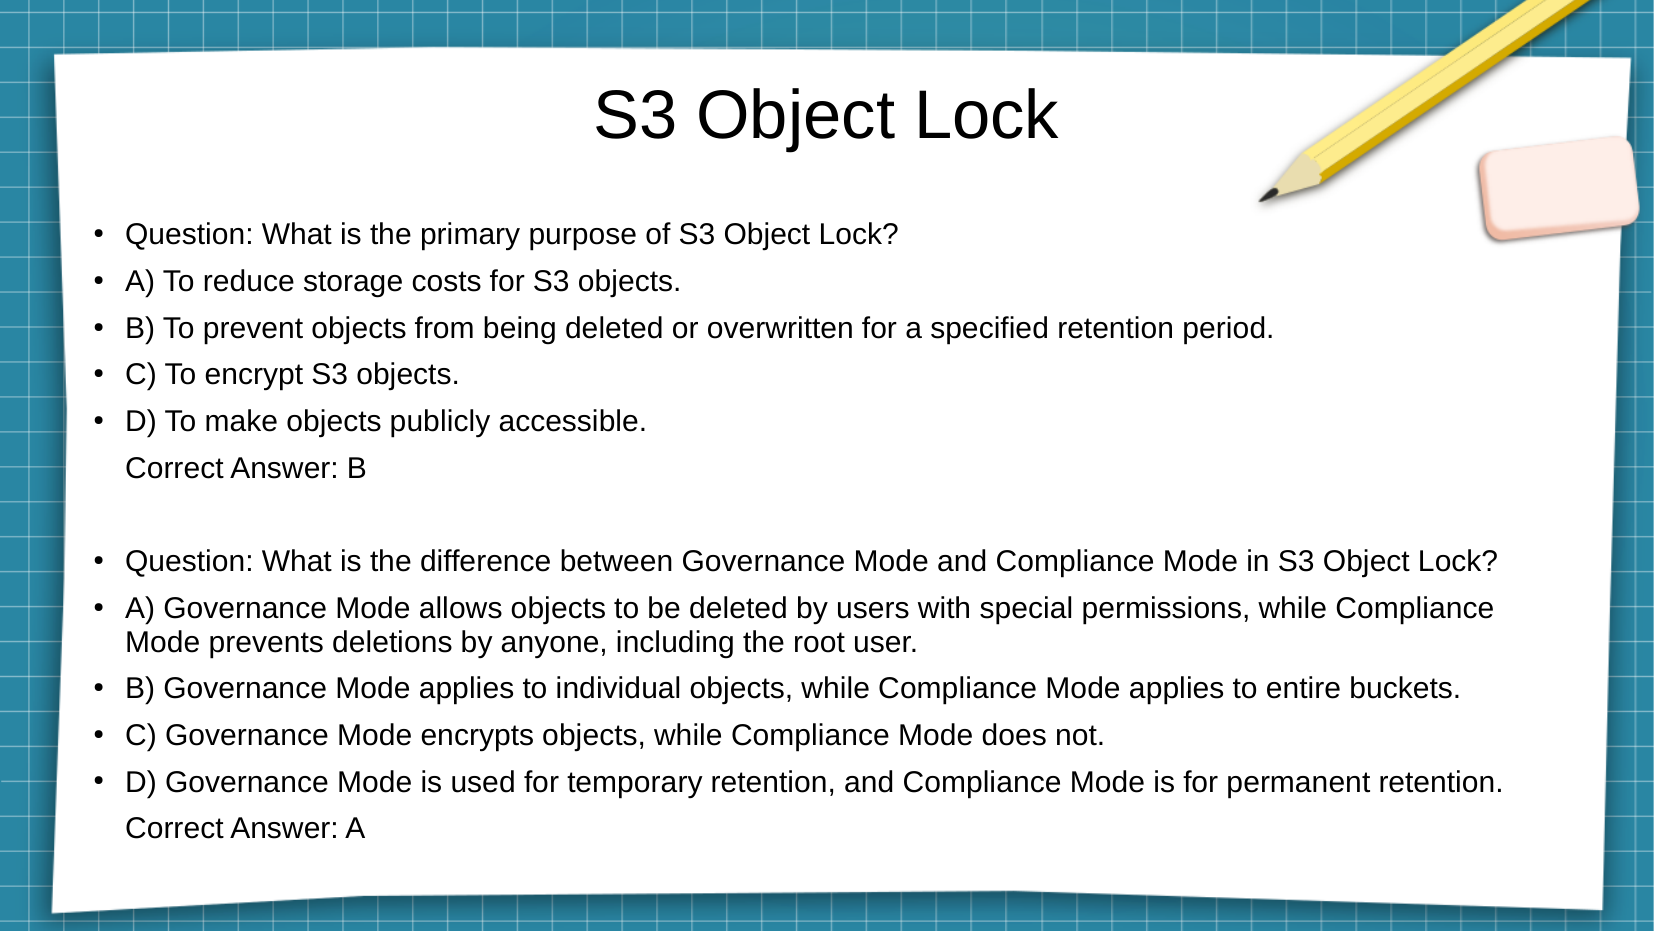

# S3 Object Lock
Question: What is the primary purpose of S3 Object Lock?
A) To reduce storage costs for S3 objects.
B) To prevent objects from being deleted or overwritten for a specified retention period.
C) To encrypt S3 objects.
D) To make objects publicly accessible.
Correct Answer: B
Question: What is the difference between Governance Mode and Compliance Mode in S3 Object Lock?
A) Governance Mode allows objects to be deleted by users with special permissions, while Compliance Mode prevents deletions by anyone, including the root user.
B) Governance Mode applies to individual objects, while Compliance Mode applies to entire buckets.
C) Governance Mode encrypts objects, while Compliance Mode does not.
D) Governance Mode is used for temporary retention, and Compliance Mode is for permanent retention.
Correct Answer: A